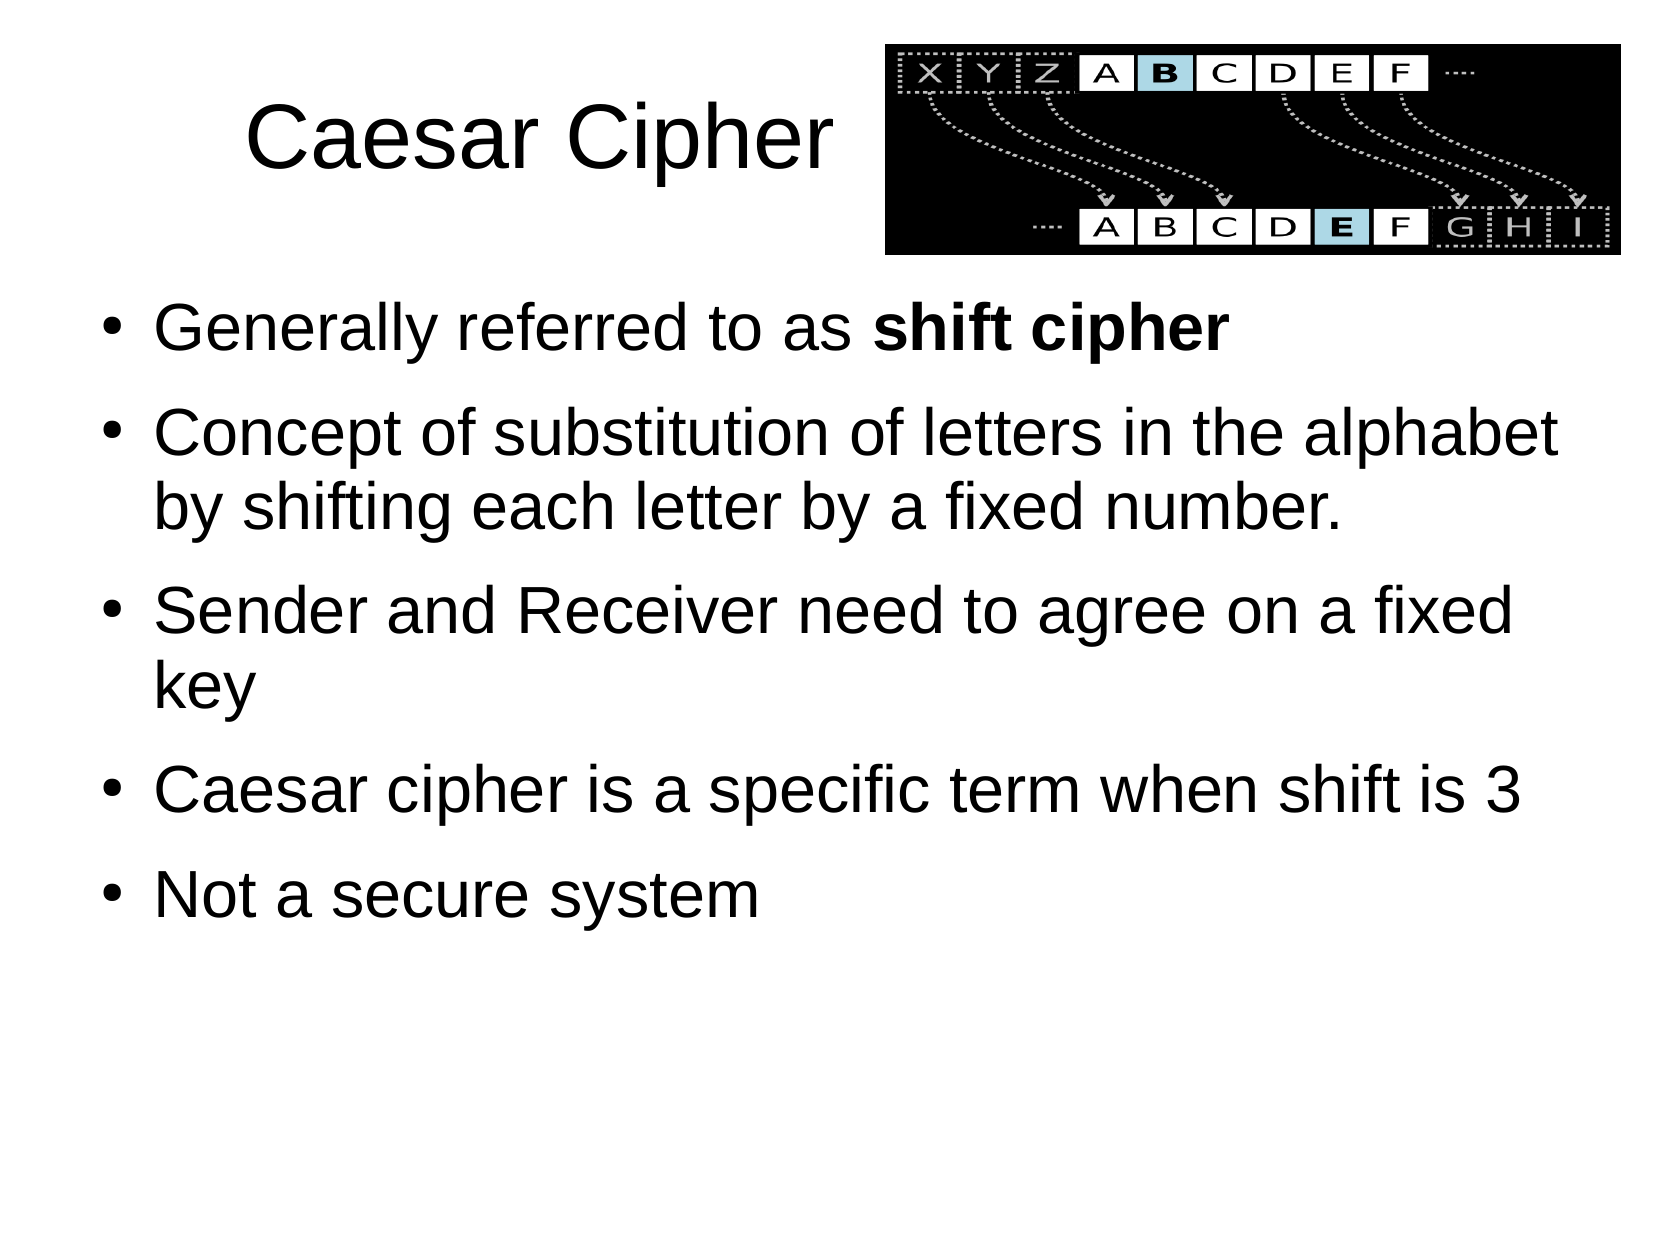

# Caesar Cipher
Generally referred to as shift cipher
Concept of substitution of letters in the alphabet by shifting each letter by a fixed number.
Sender and Receiver need to agree on a fixed key
Caesar cipher is a specific term when shift is 3
Not a secure system